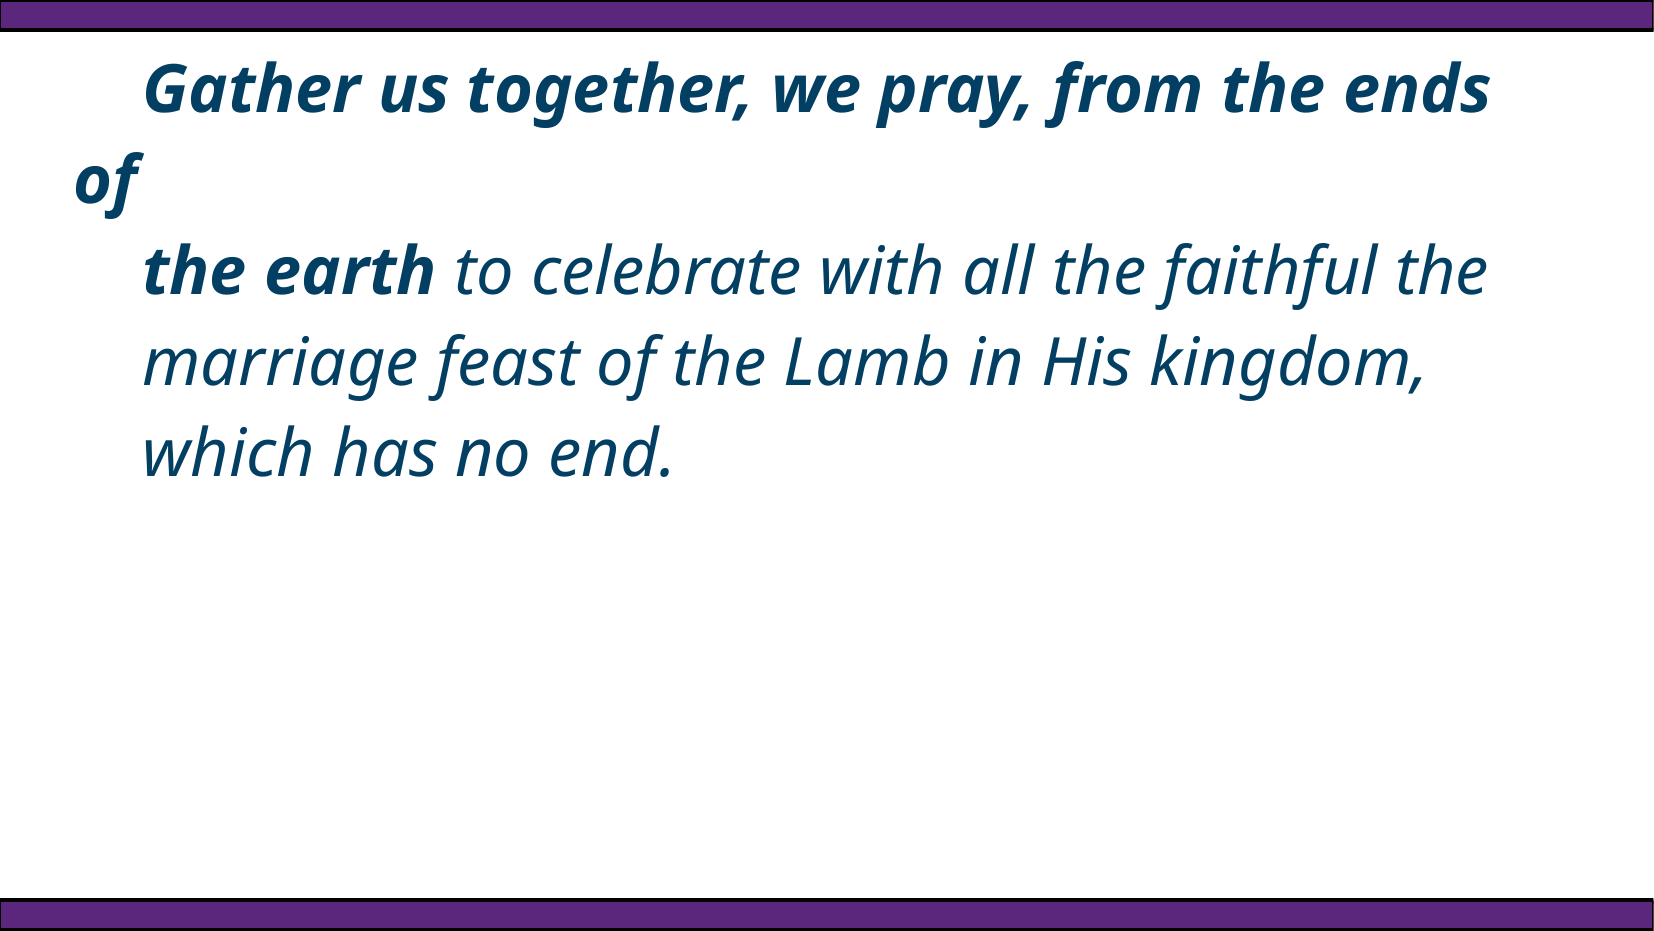

Gather us together, we pray, from the ends of
 the earth to celebrate with all the faithful the
 marriage feast of the Lamb in His kingdom,
 which has no end.